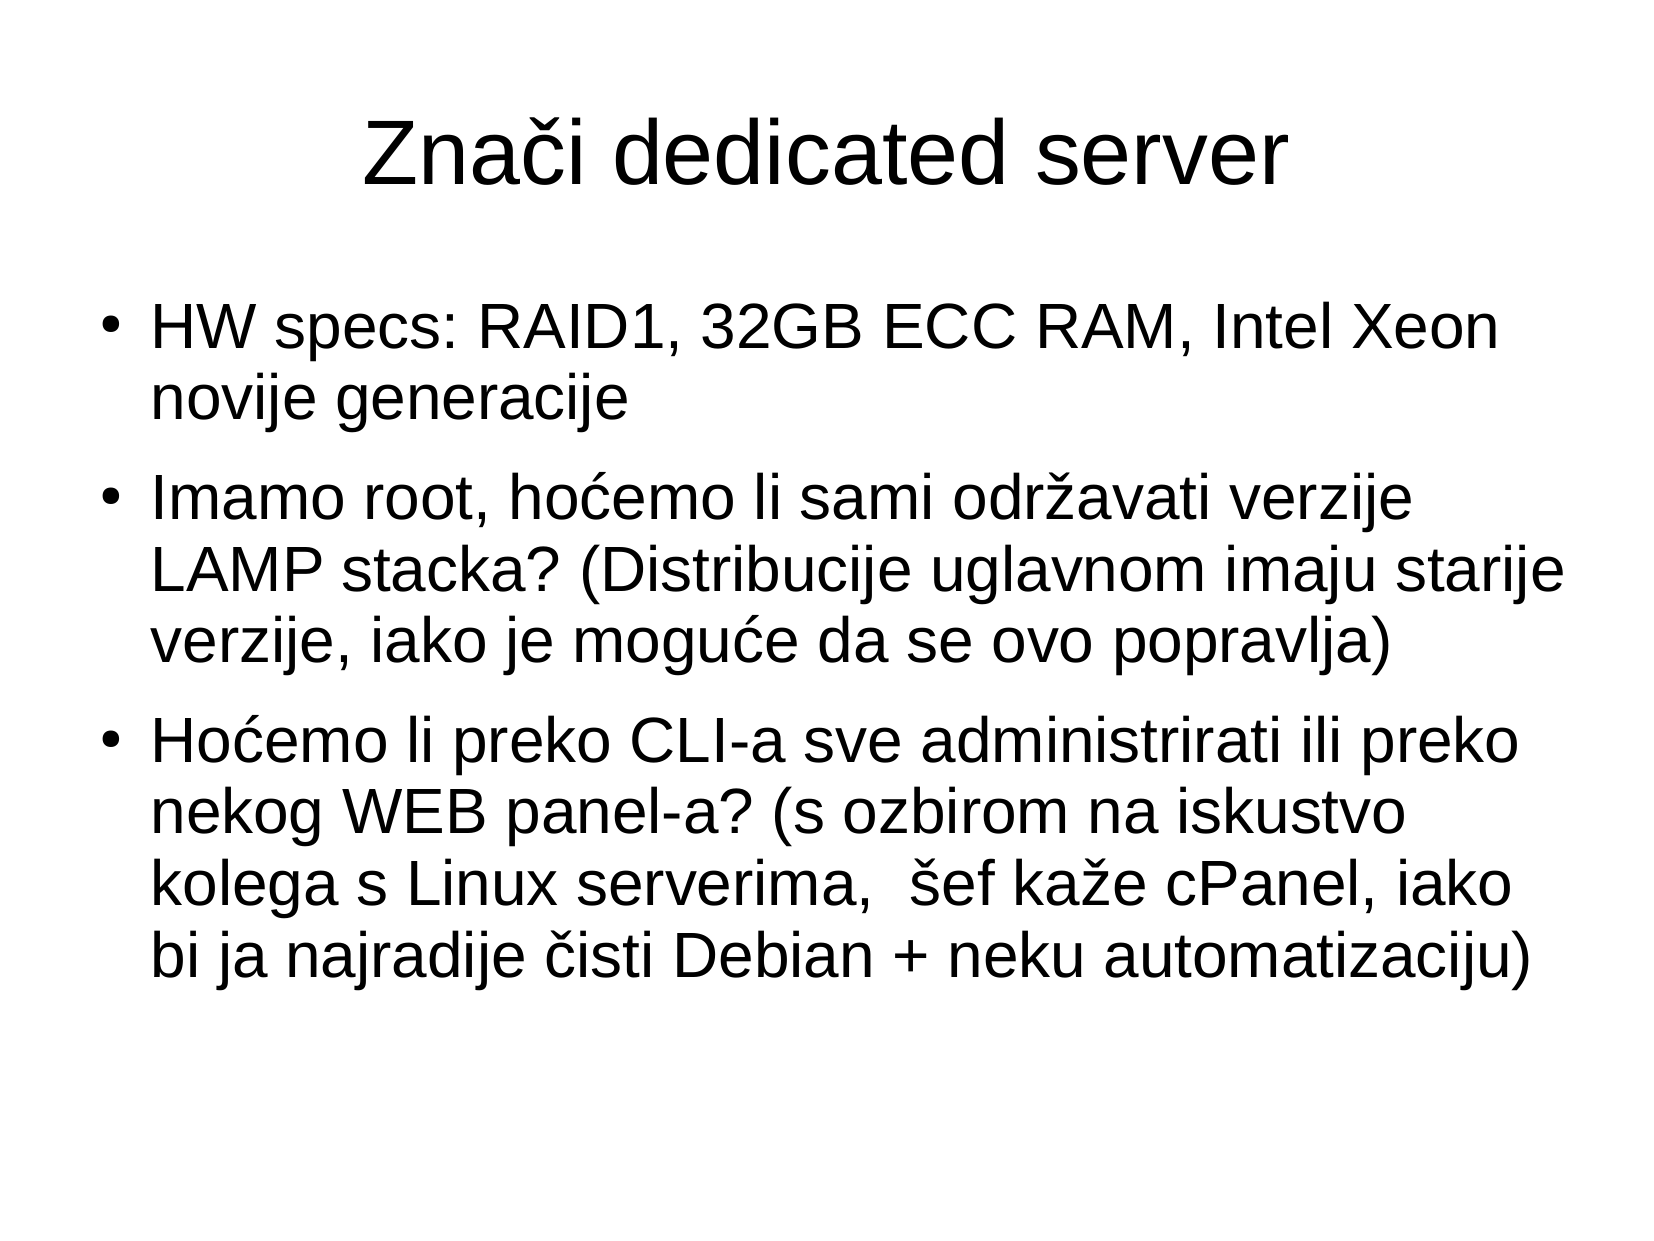

# Znači dedicated server
HW specs: RAID1, 32GB ECC RAM, Intel Xeon novije generacije
Imamo root, hoćemo li sami održavati verzije LAMP stacka? (Distribucije uglavnom imaju starije verzije, iako je moguće da se ovo popravlja)
Hoćemo li preko CLI-a sve administrirati ili preko nekog WEB panel-a? (s ozbirom na iskustvo kolega s Linux serverima, šef kaže cPanel, iako bi ja najradije čisti Debian + neku automatizaciju)